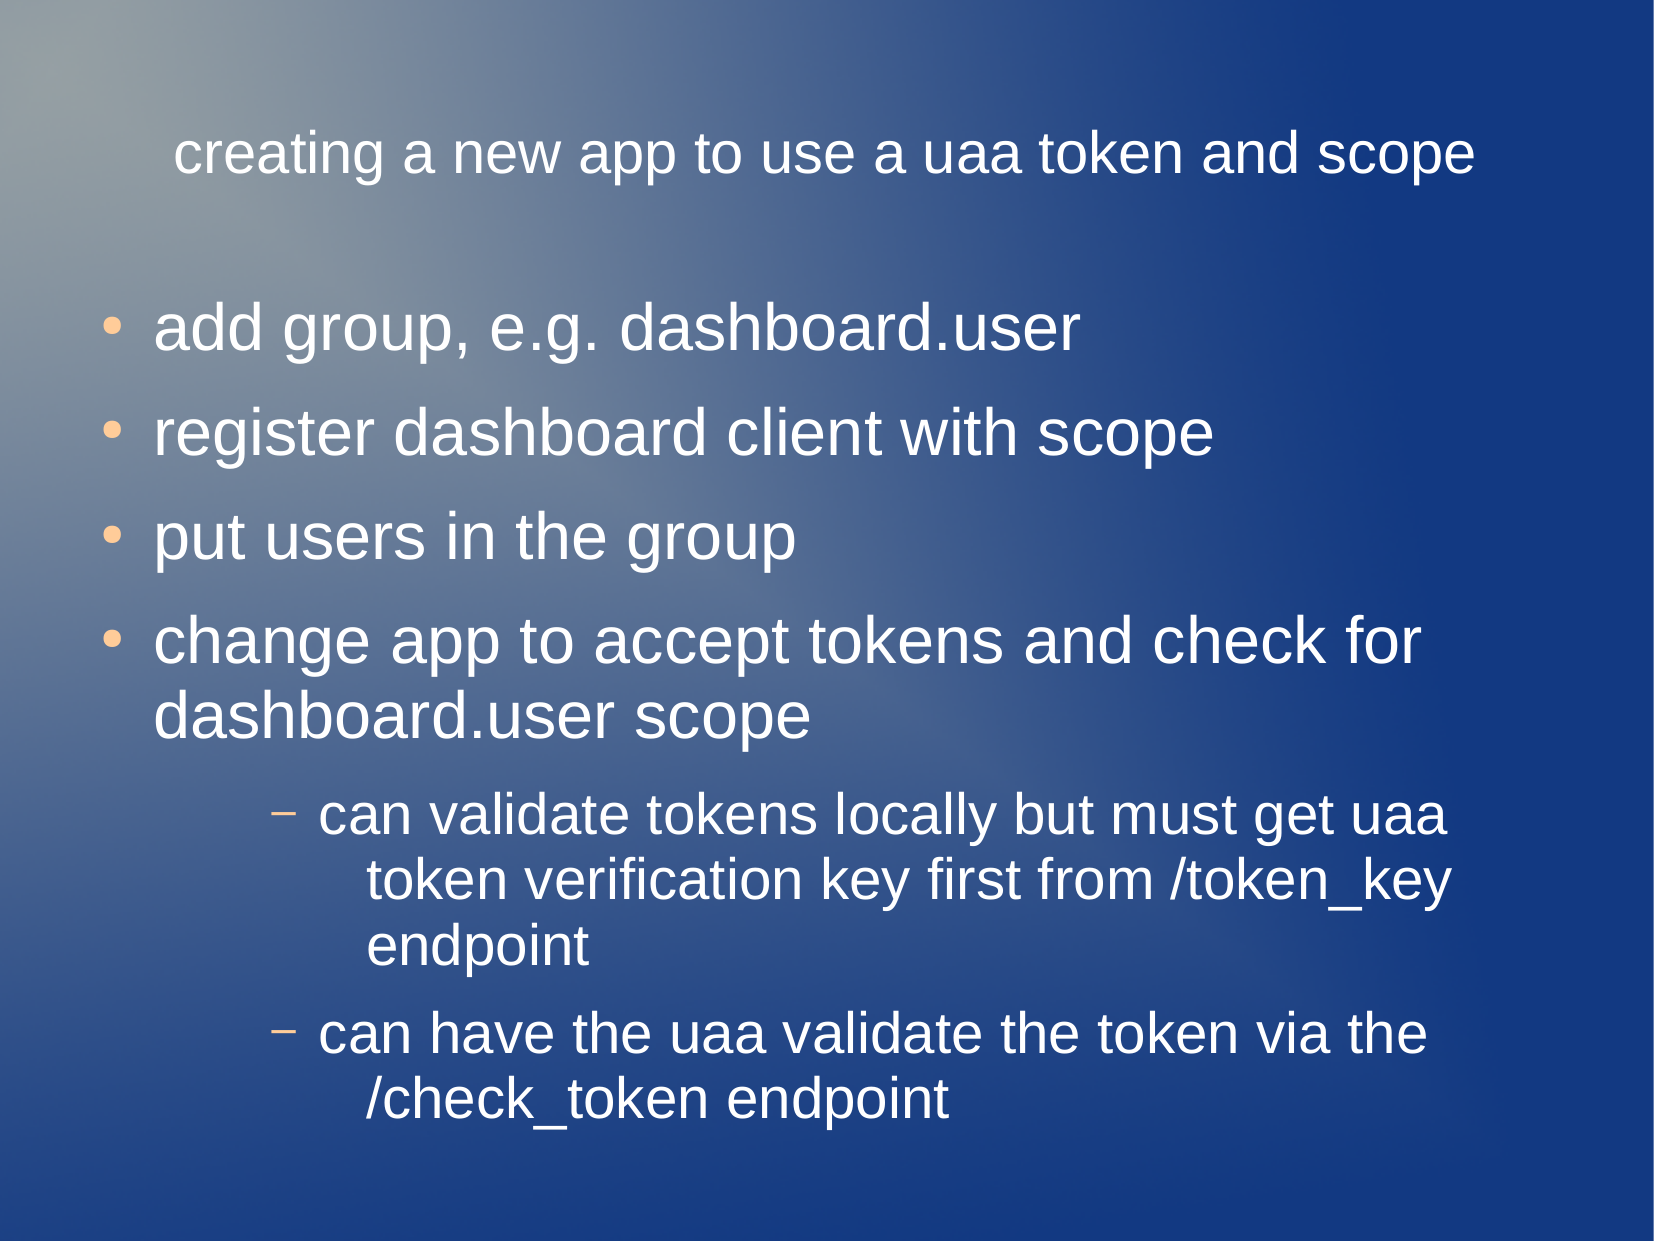

# creating a new app to use a uaa token and scope
add group, e.g. dashboard.user
register dashboard client with scope
put users in the group
change app to accept tokens and check for dashboard.user scope
can validate tokens locally but must get uaa token verification key first from /token_key endpoint
can have the uaa validate the token via the /check_token endpoint